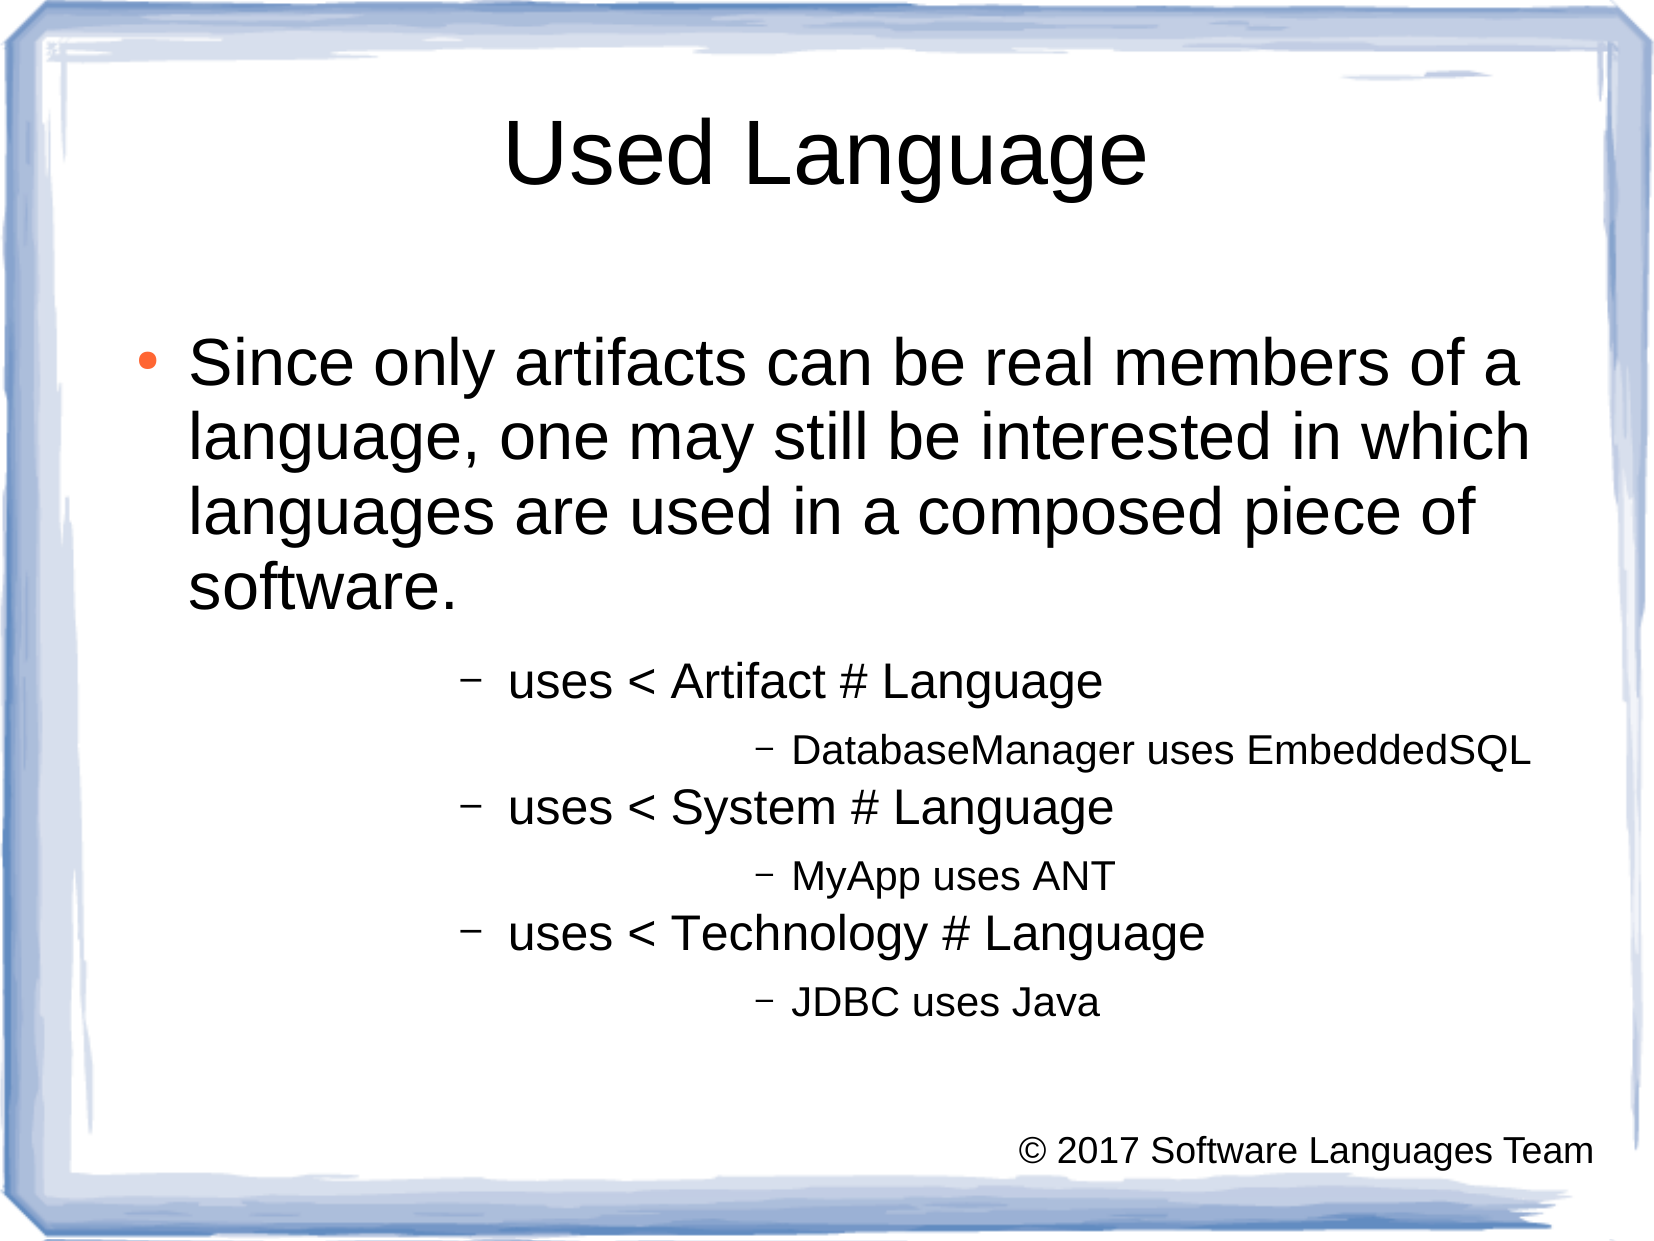

# Used Language
Since only artifacts can be real members of a language, one may still be interested in which languages are used in a composed piece of software.
uses < Artifact # Language
DatabaseManager uses EmbeddedSQL
uses < System # Language
MyApp uses ANT
uses < Technology # Language
JDBC uses Java
© 2017 Software Languages Team